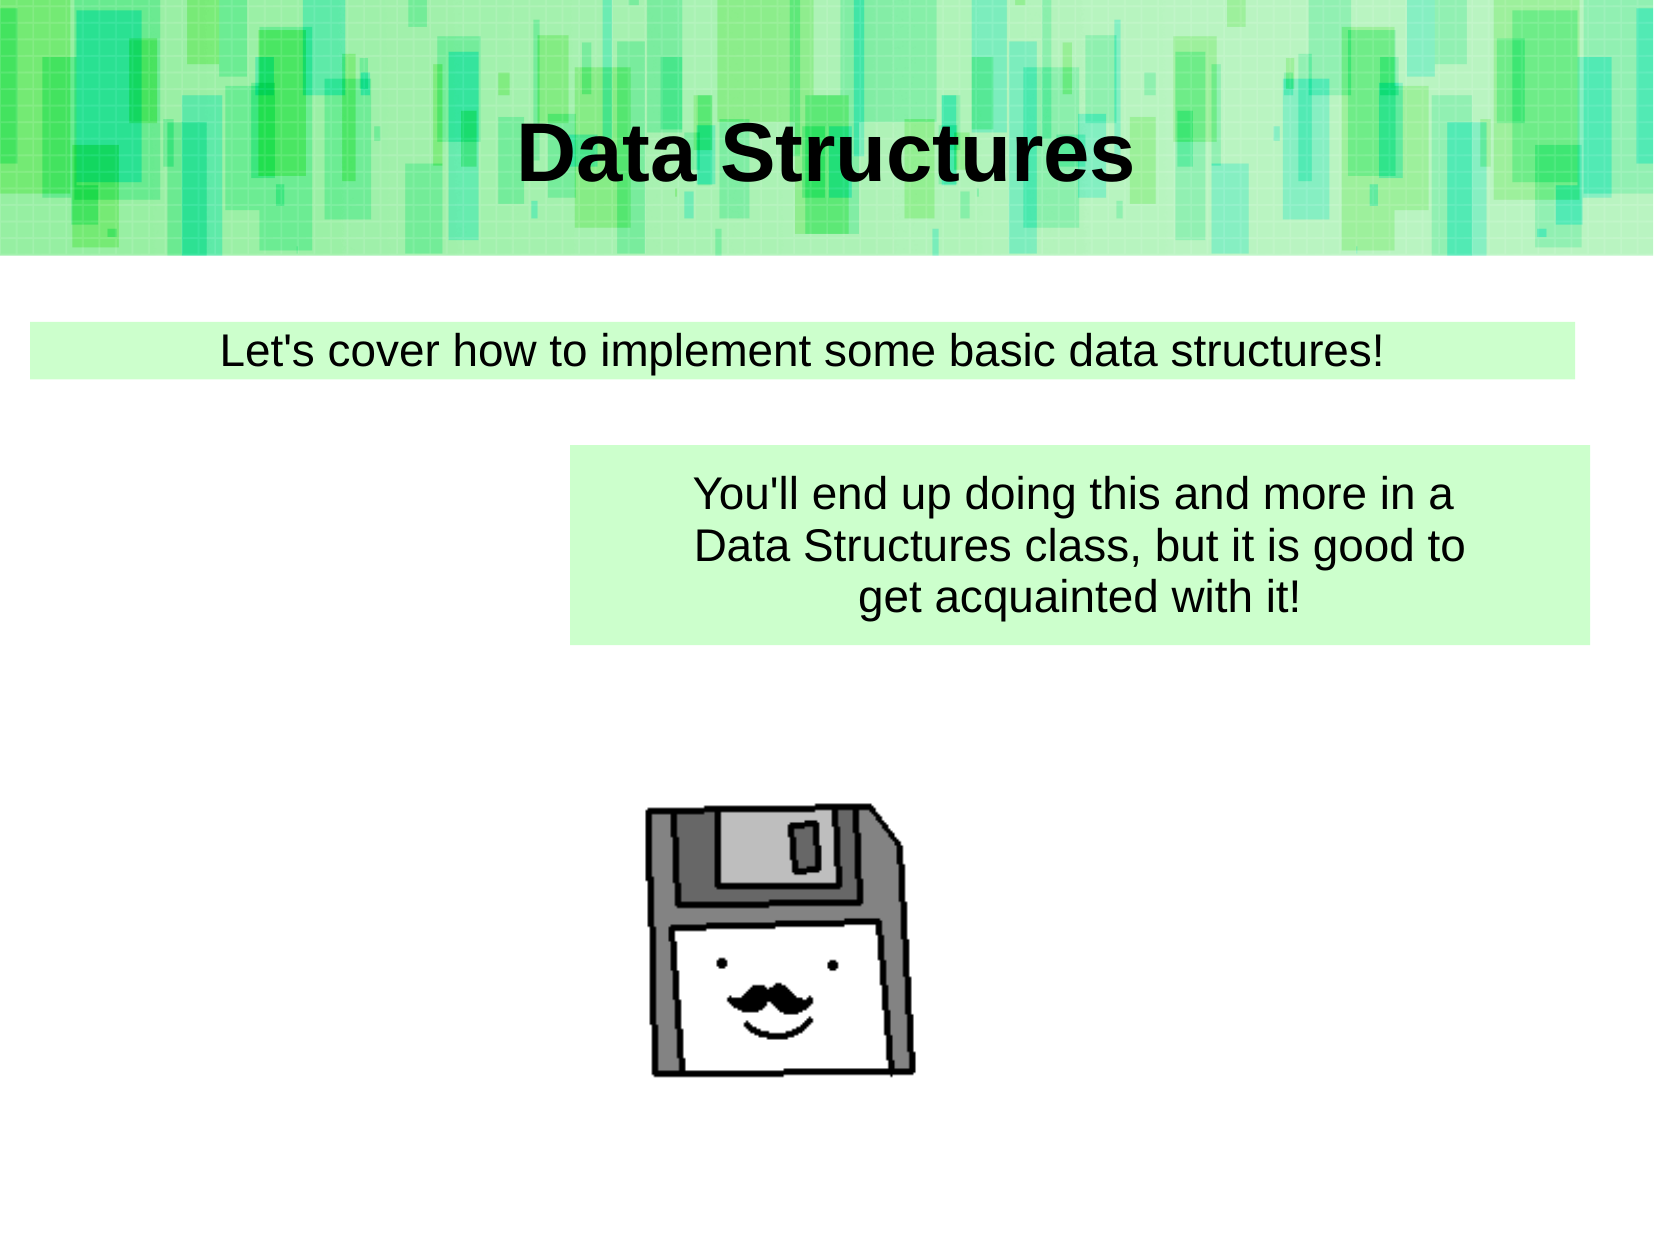

# Data Structures
Let's cover how to implement some basic data structures!
You'll end up doing this and more in a
Data Structures class, but it is good to
get acquainted with it!